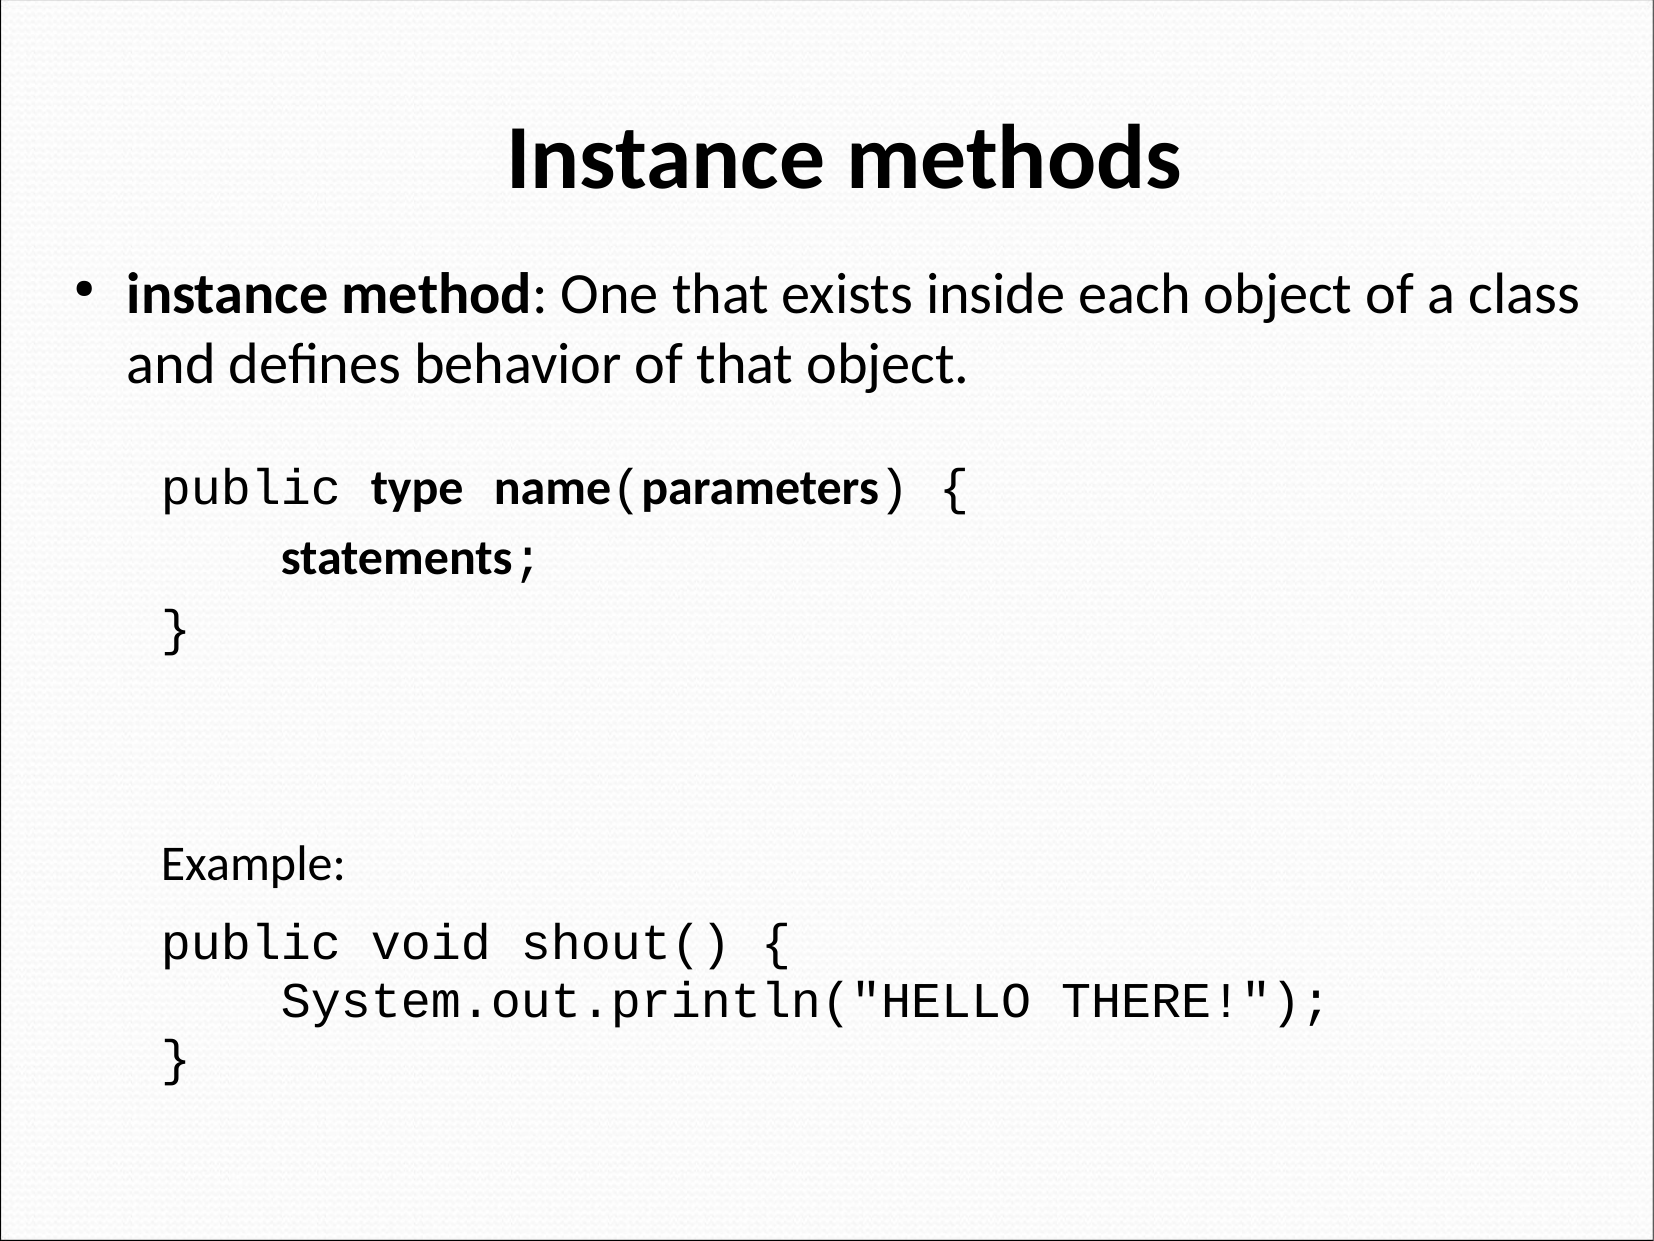

# Instance methods
instance method: One that exists inside each object of a class and defines behavior of that object.
	public type name(parameters) {
	 statements;
	}
	Example:
	public void shout() {
	 System.out.println("HELLO THERE!");
	}